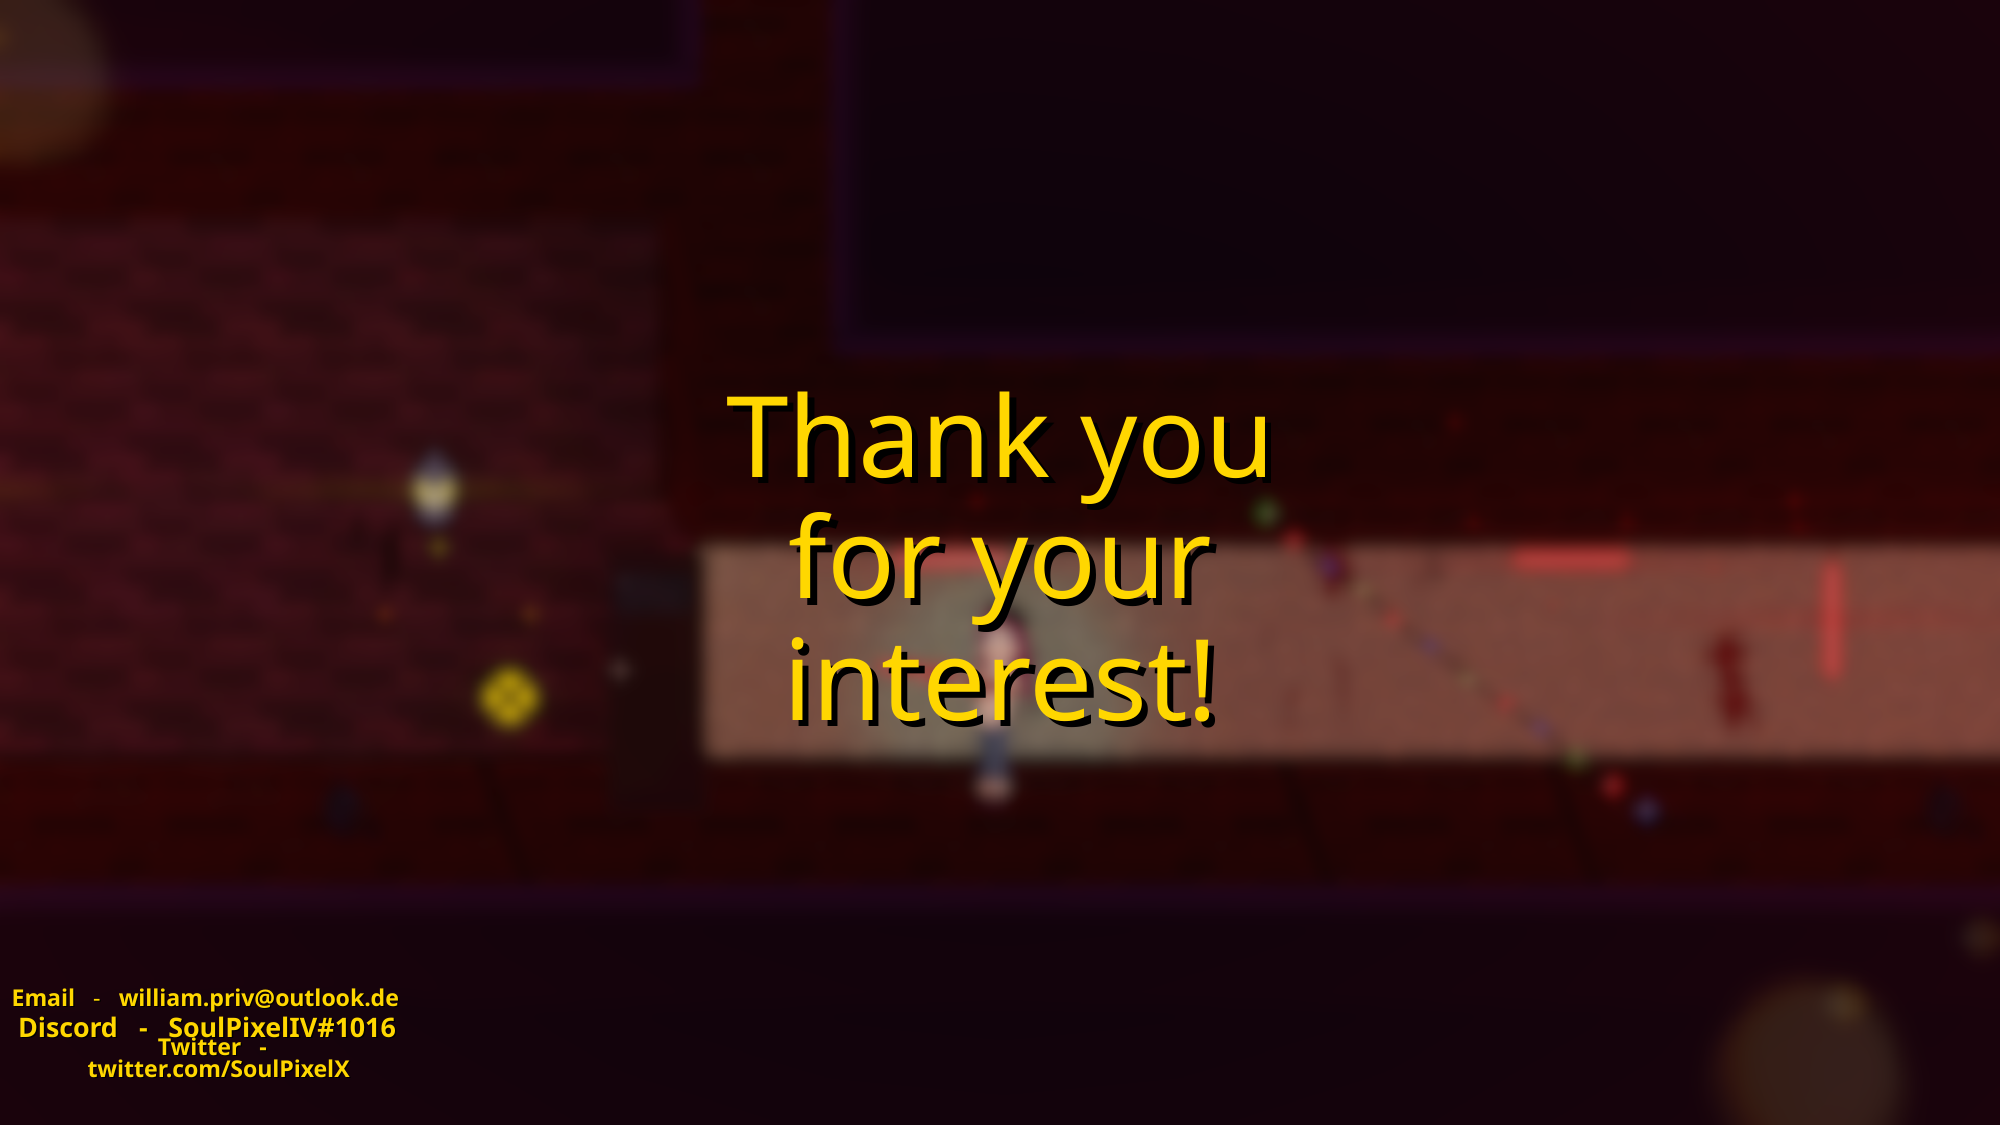

# Thank you for your interest!
Email - william.priv@outlook.de
Discord - SoulPixelIV#1016
Twitter - twitter.com/SoulPixelX